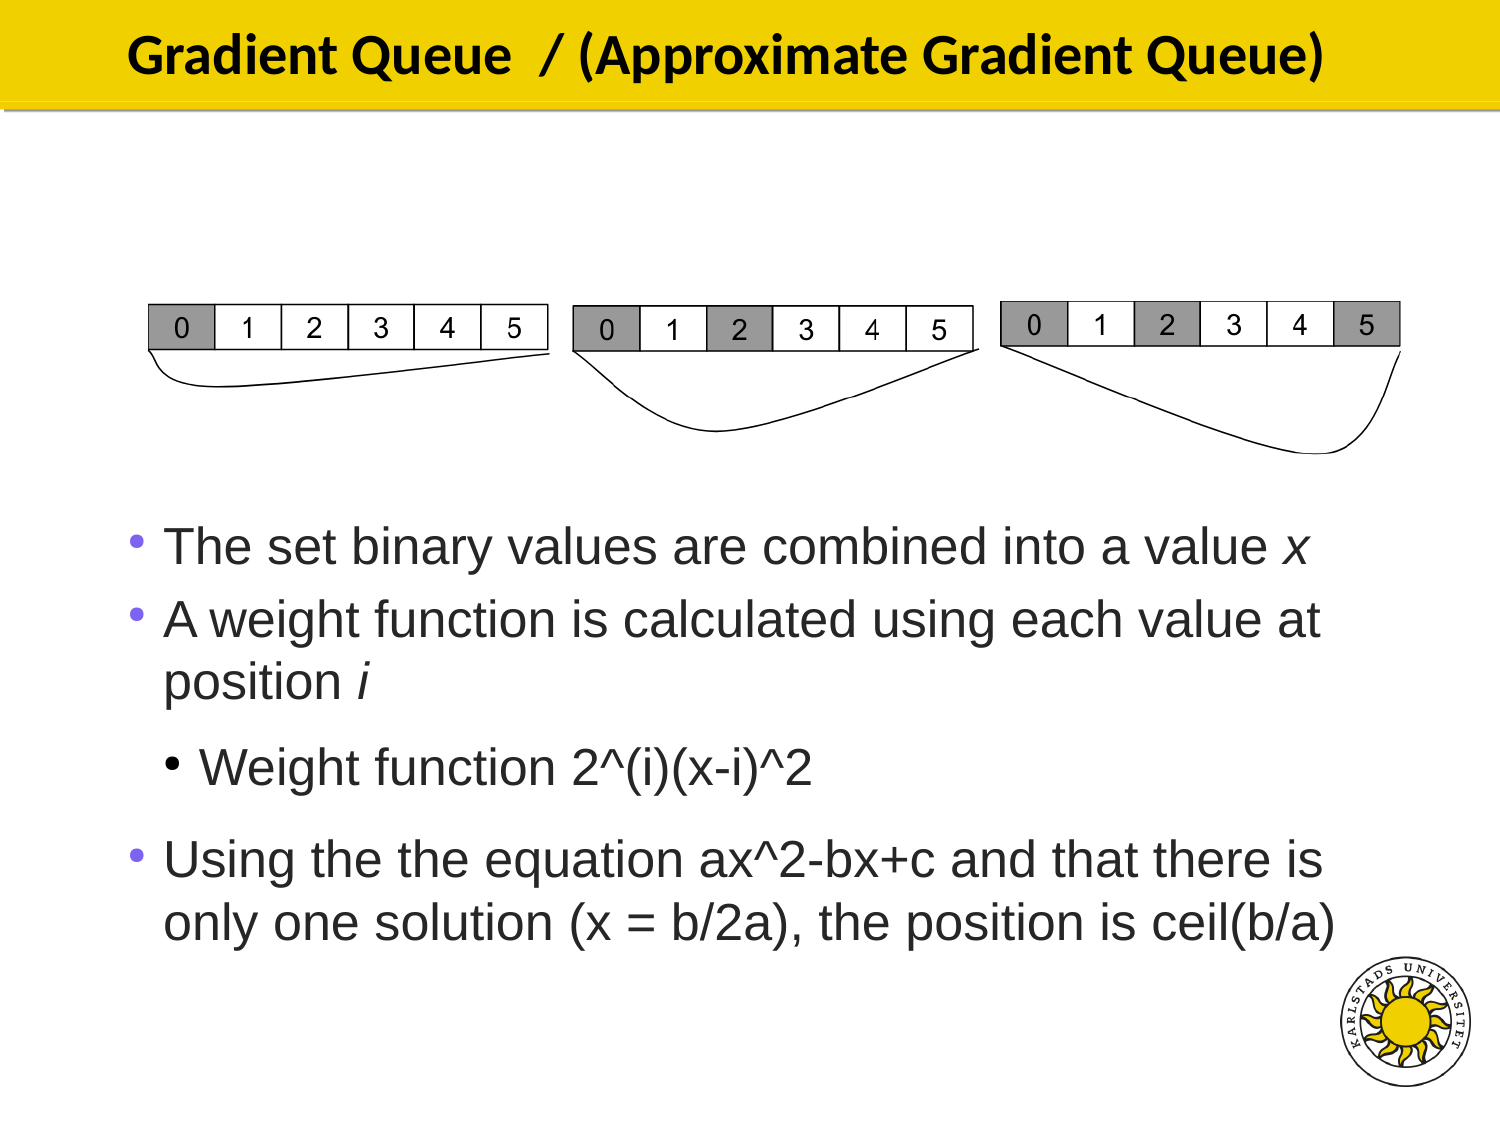

# Gradient Queue / (Approximate Gradient Queue)
The set binary values are combined into a value x
A weight function is calculated using each value at position i
Weight function 2^(i)(x-i)^2
Using the the equation ax^2-bx+c and that there is only one solution (x = b/2a), the position is ceil(b/a)